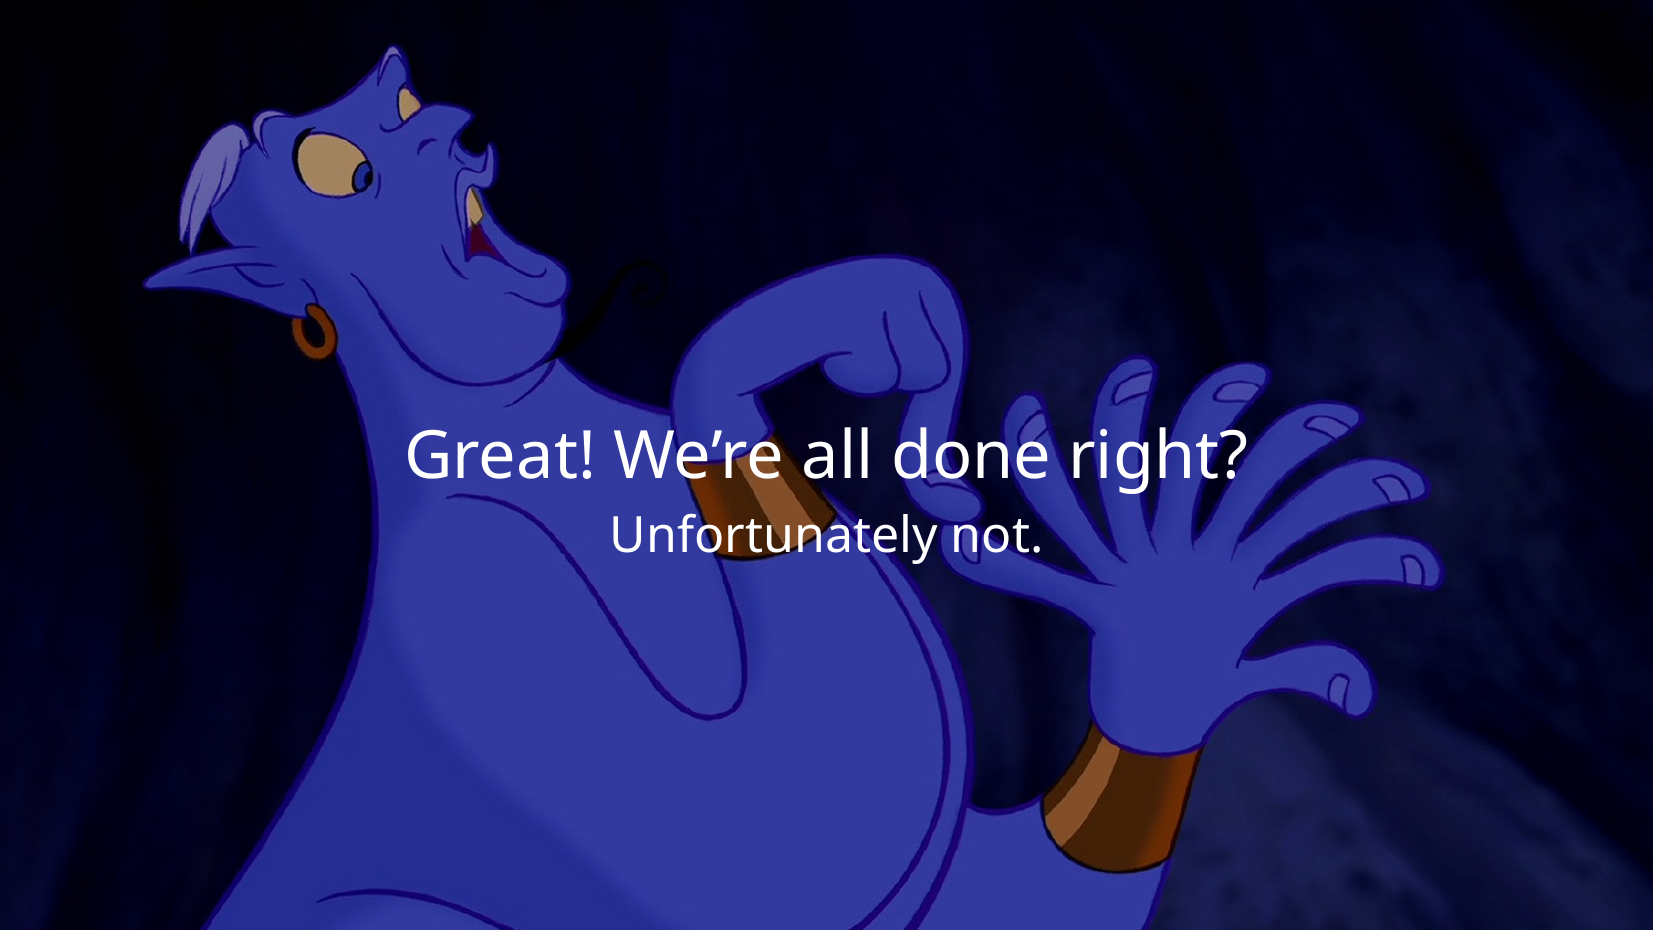

Great! We’re all done right?
Unfortunately not.